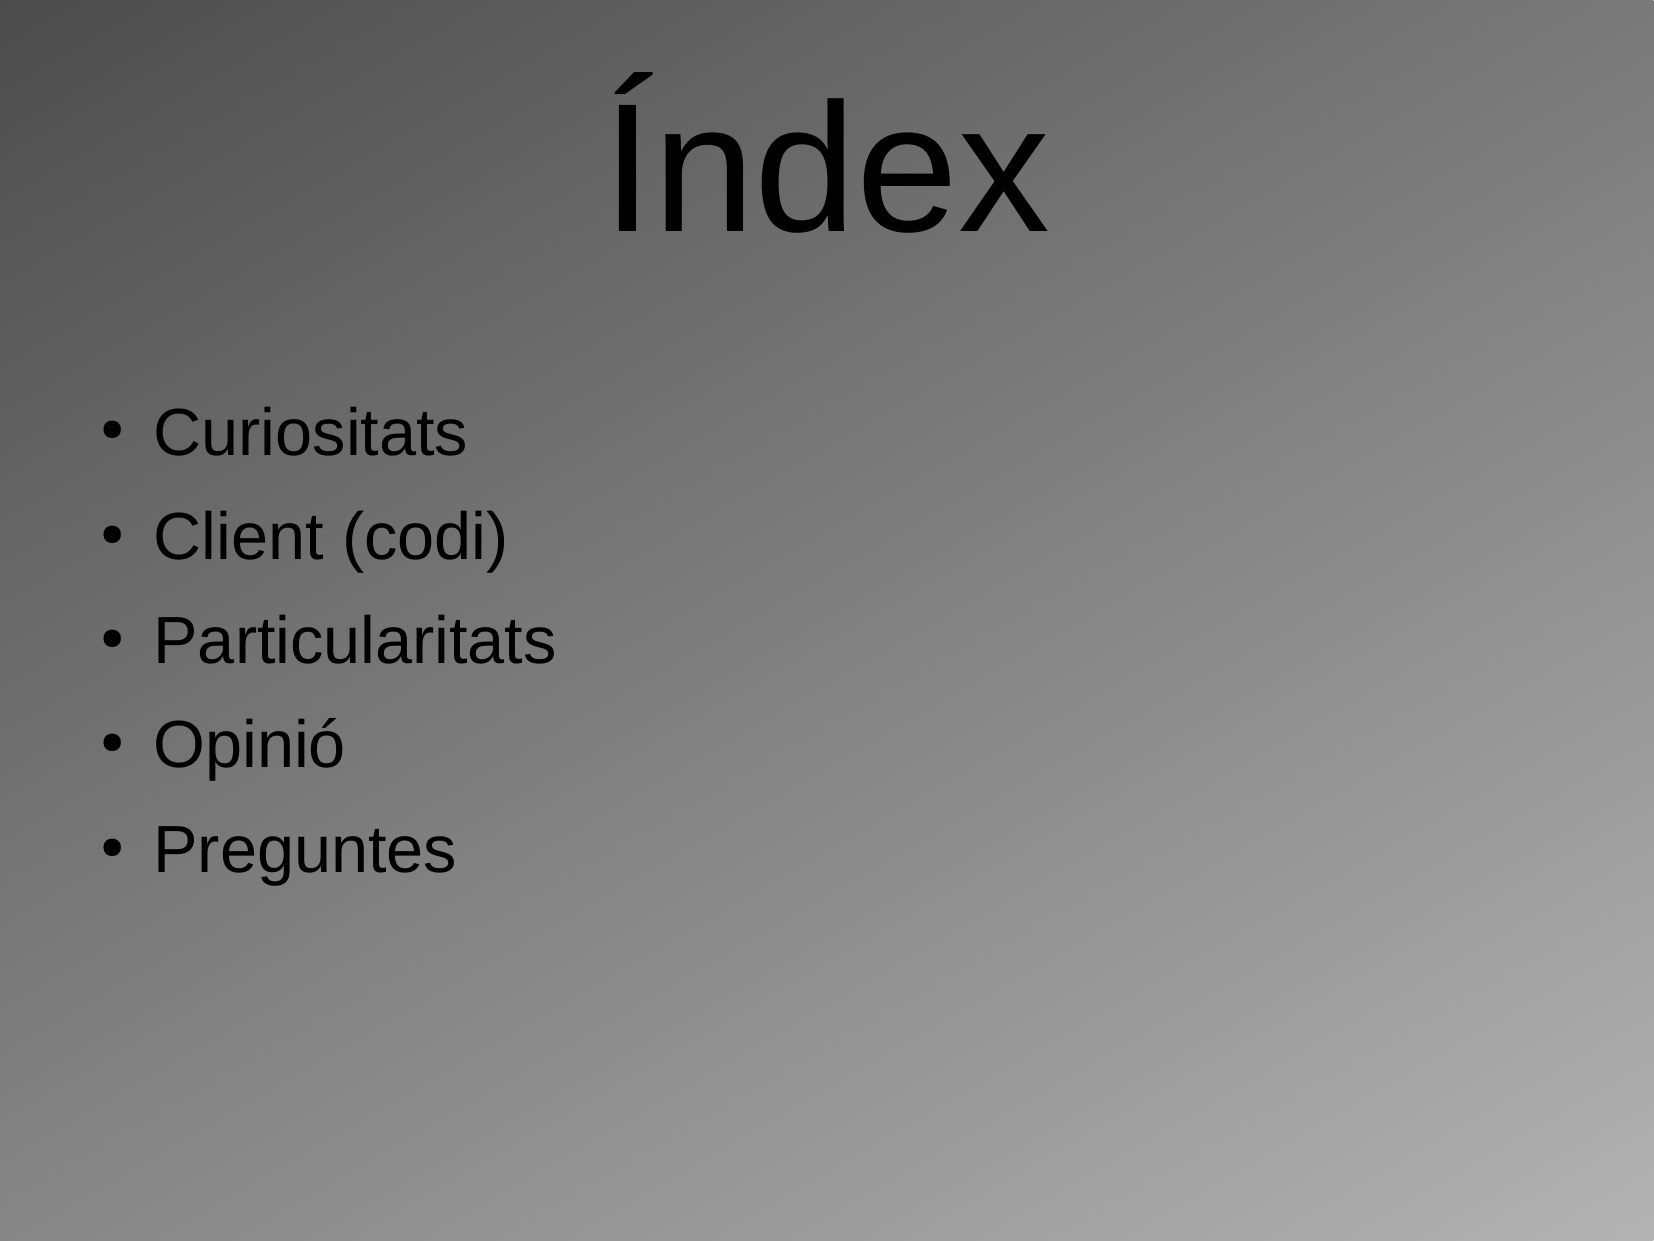

# Índex
Curiositats
Client (codi)
Particularitats
Opinió
Preguntes